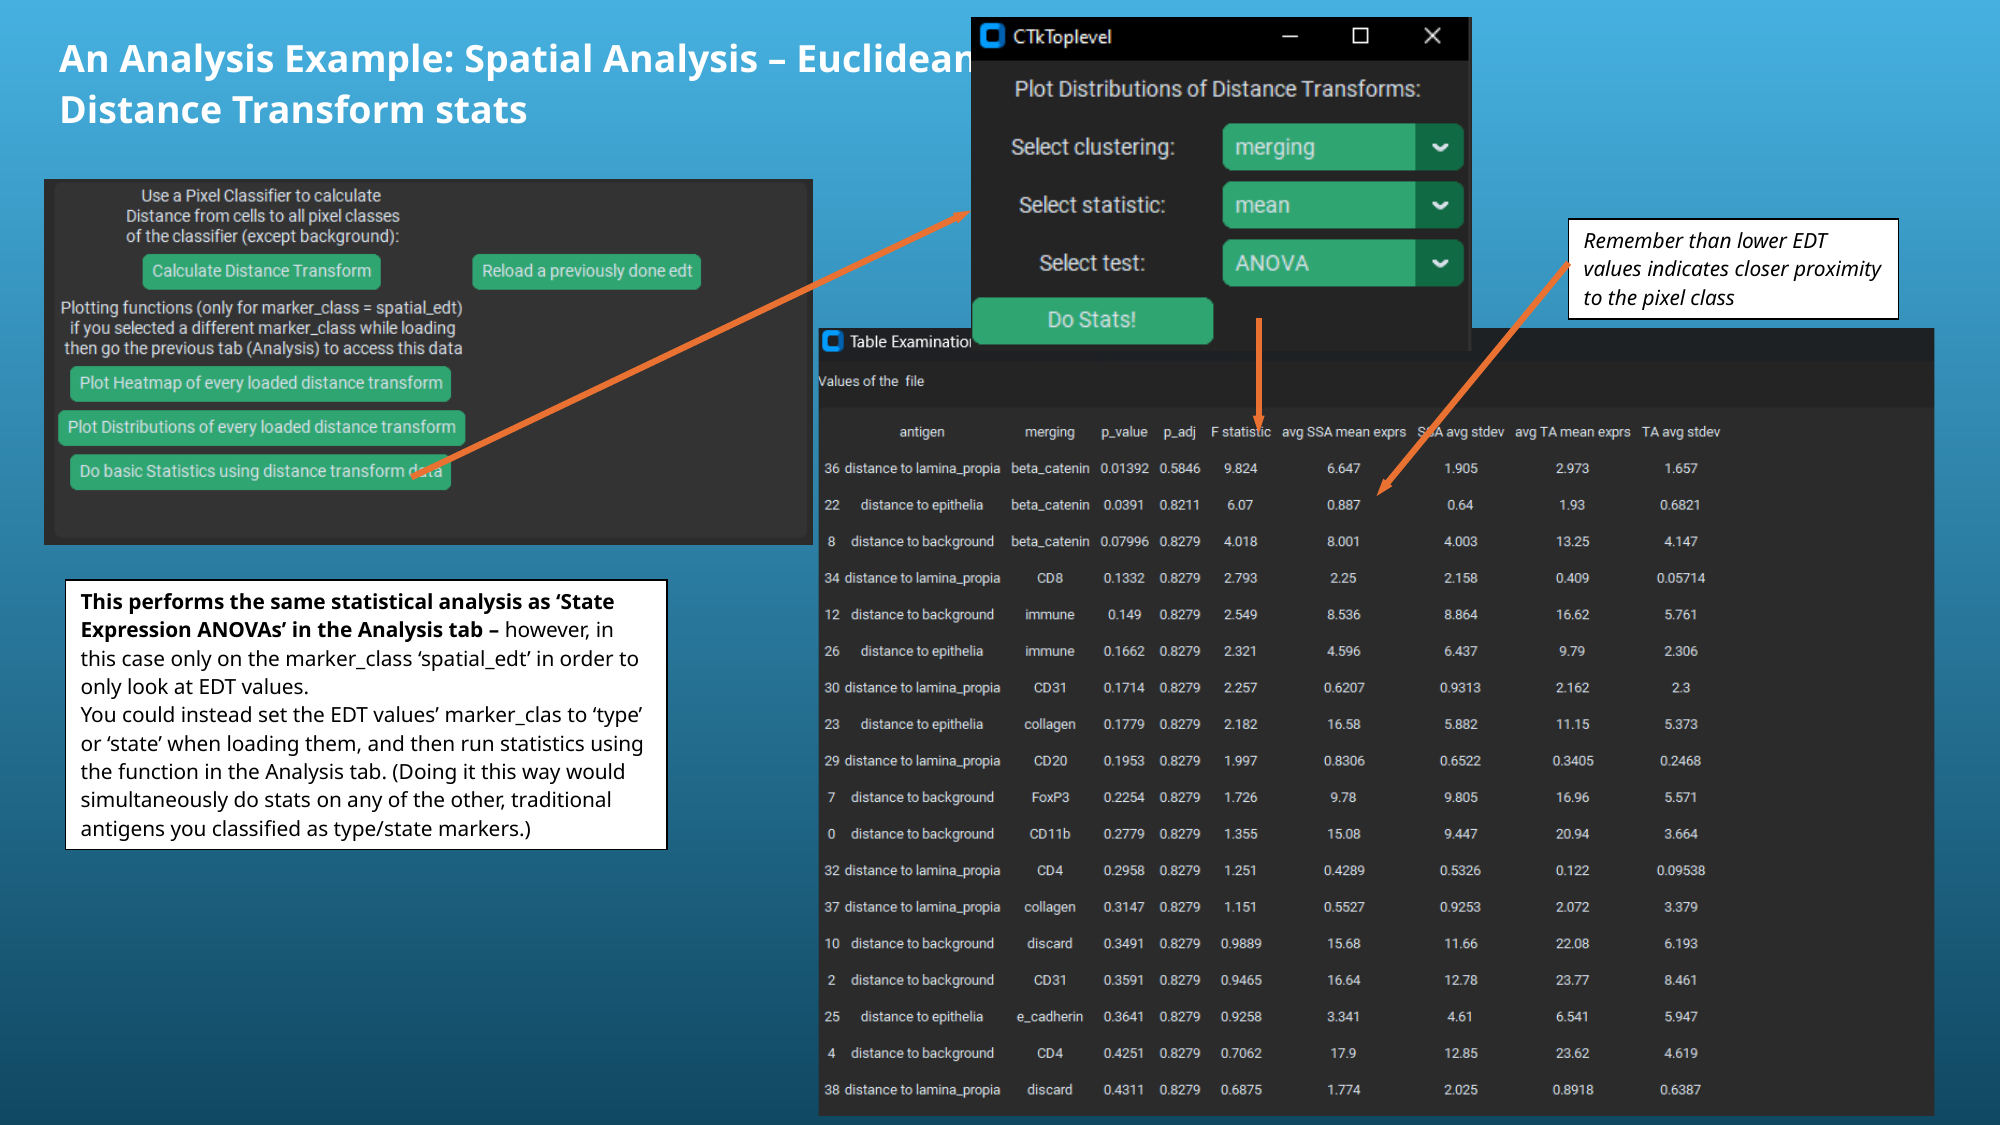

An Analysis Example: Spatial Analysis – Euclidean Distance Transform stats
Remember than lower EDT values indicates closer proximity to the pixel class
This performs the same statistical analysis as ‘State Expression ANOVAs’ in the Analysis tab – however, in this case only on the marker_class ‘spatial_edt’ in order to only look at EDT values.
You could instead set the EDT values’ marker_clas to ‘type’ or ‘state’ when loading them, and then run statistics using the function in the Analysis tab. (Doing it this way would simultaneously do stats on any of the other, traditional antigens you classified as type/state markers.)